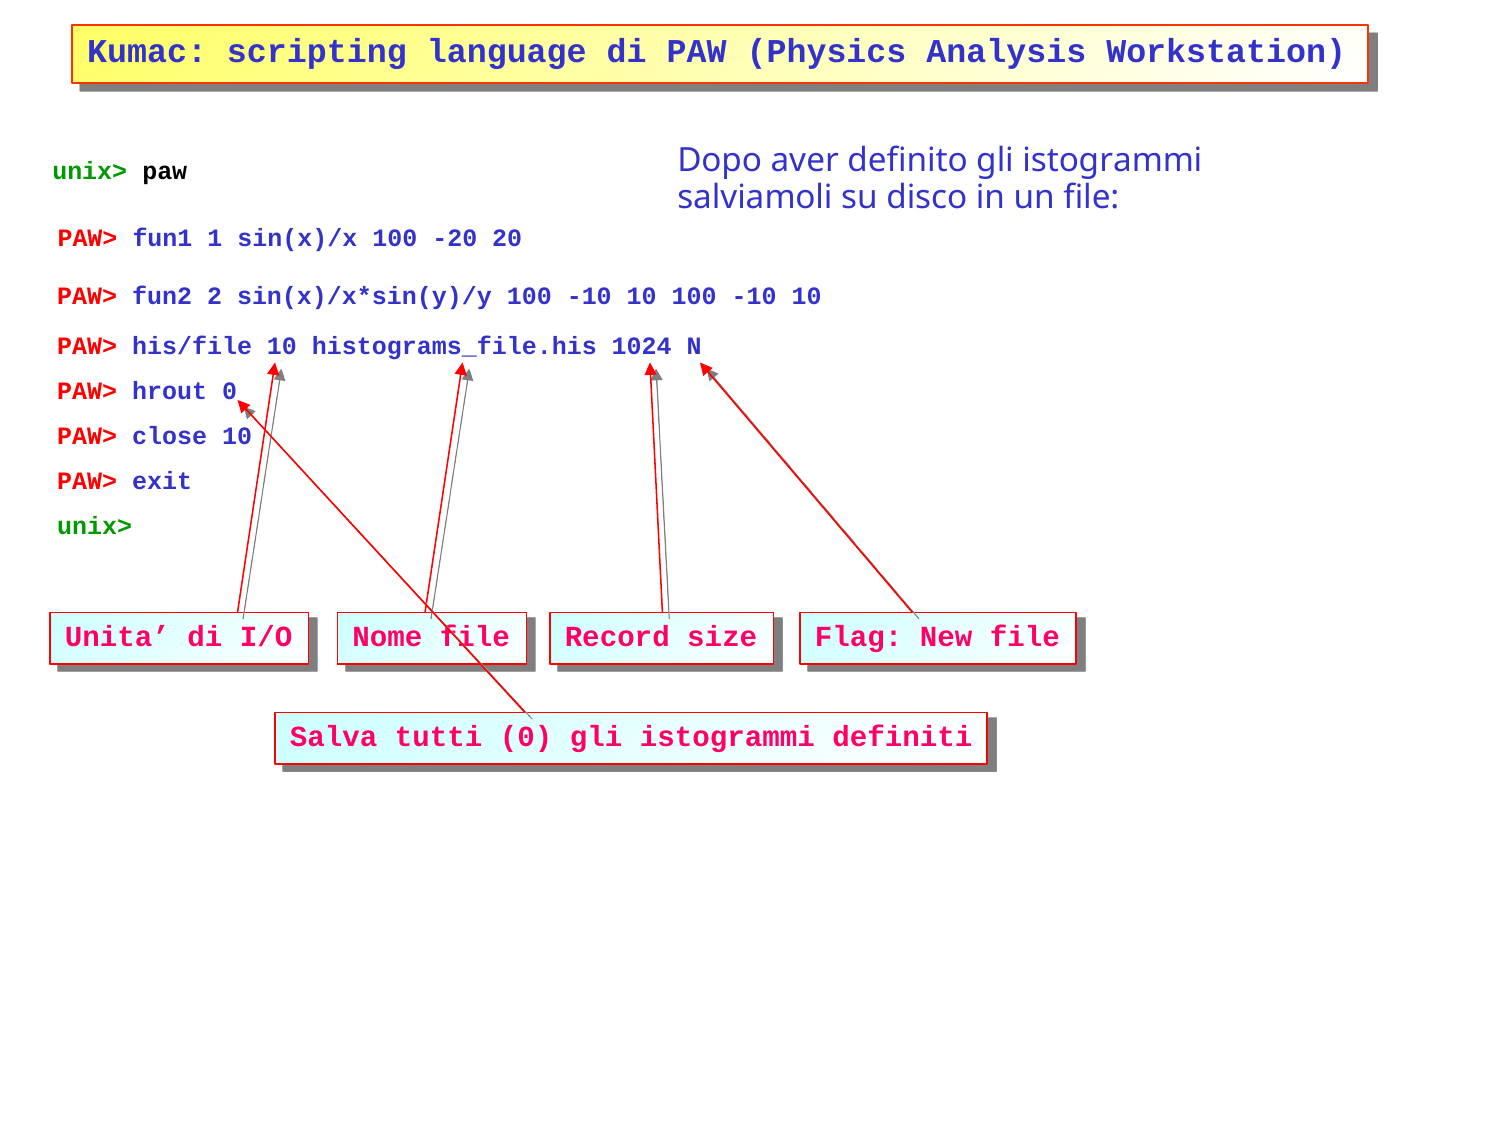

Kumac: scripting language di PAW (Physics Analysis Workstation)
Dopo aver definito gli istogrammi
salviamoli su disco in un file:
unix> paw
PAW> fun1 1 sin(x)/x 100 -20 20
PAW> fun2 2 sin(x)/x*sin(y)/y 100 -10 10 100 -10 10
PAW> his/file 10 histograms_file.his 1024 N
Unita’ di I/O
Nome file
Record size
Flag: New file
PAW> hrout 0
Salva tutti (0) gli istogrammi definiti
PAW> close 10
PAW> exit
unix>